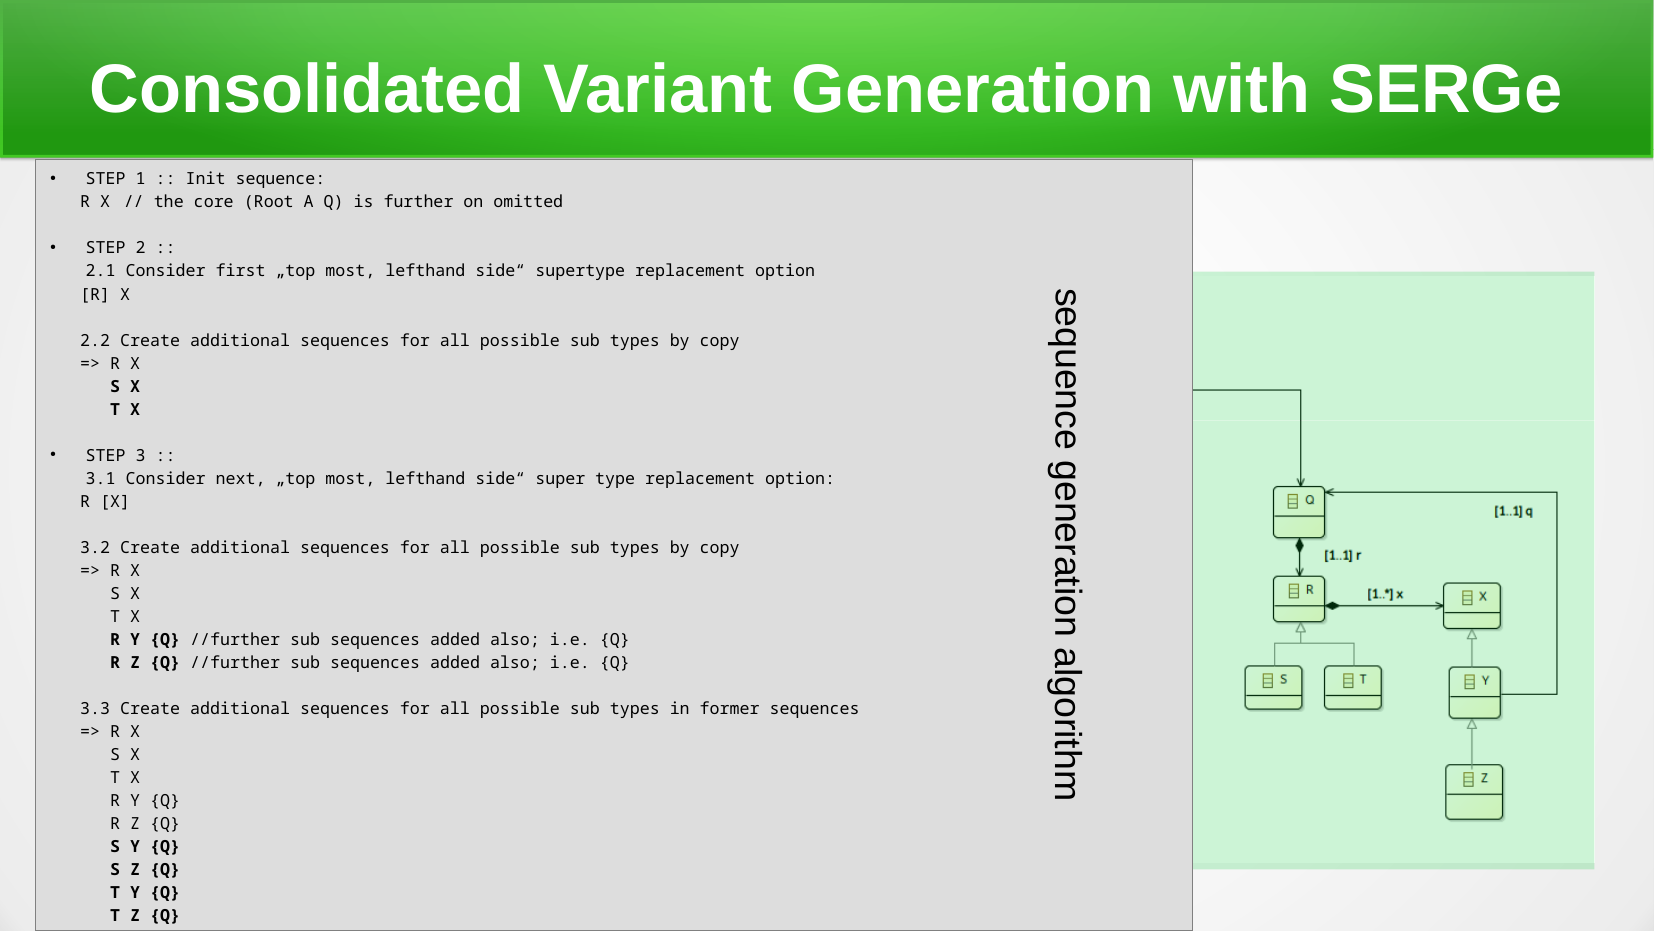

# Consolidated Variant Generation with SERGe
STEP 1 :: Init sequence:
 R X 	// the core (Root A Q) is further on omitted
STEP 2 ::
2.1 Consider first „top most, lefthand side“ supertype replacement option
 [R] X
 2.2 Create additional sequences for all possible sub types by copy
 => R X
 S X
 T X
STEP 3 ::
3.1 Consider next, „top most, lefthand side“ super type replacement option:
 R [X]
 3.2 Create additional sequences for all possible sub types by copy
 => R X
 S X
 T X
 R Y {Q} //further sub sequences added also; i.e. {Q}
 R Z {Q} //further sub sequences added also; i.e. {Q}
 3.3 Create additional sequences for all possible sub types in former sequences
 => R X
 S X
 T X
 R Y {Q}
 R Z {Q}
 S Y {Q}
 S Z {Q}
 T Y {Q}
 T Z {Q}
STEP 4 :: Consider next unvisited sequence in the previous list, go back to step 2
until no sub type replacement option is left
sequence generation algorithm